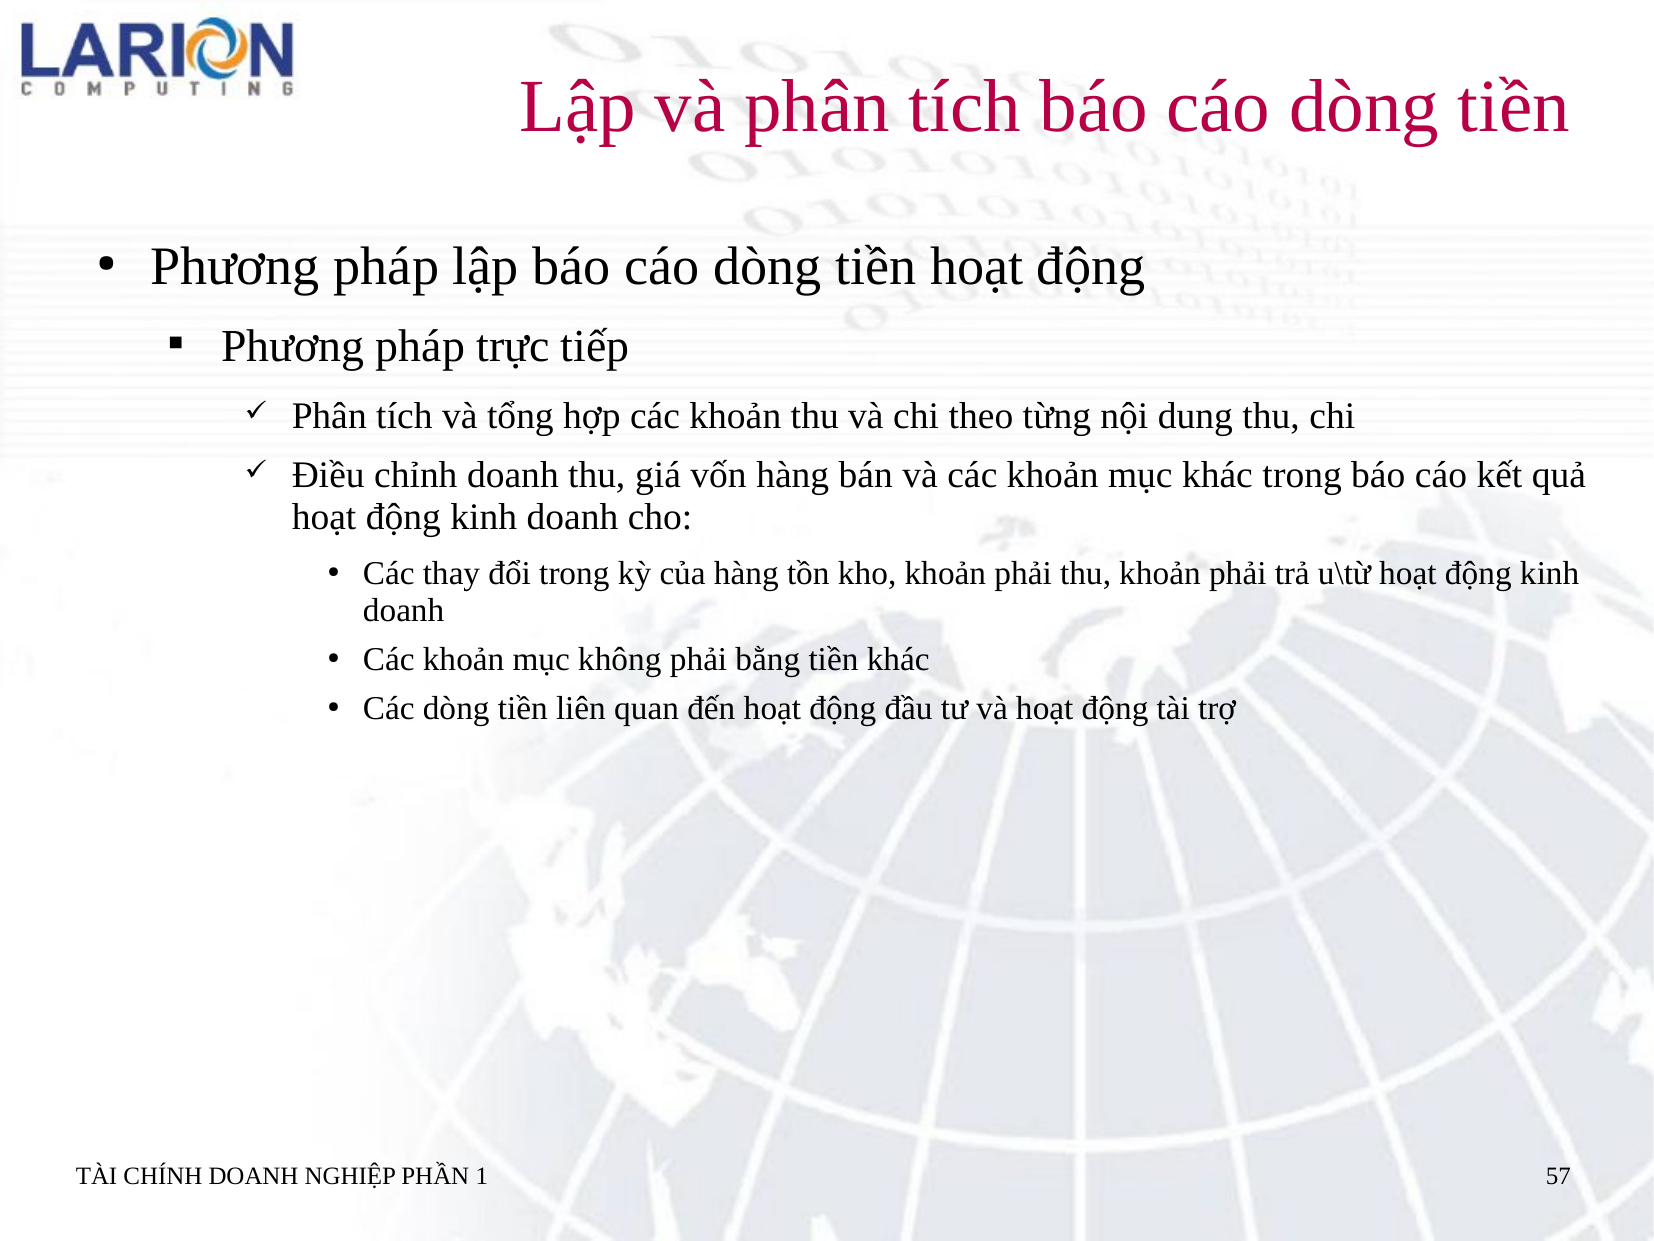

# Lập và phân tích báo cáo dòng tiền
Phương pháp lập báo cáo dòng tiền hoạt động
Phương pháp trực tiếp
Phân tích và tổng hợp các khoản thu và chi theo từng nội dung thu, chi
Điều chỉnh doanh thu, giá vốn hàng bán và các khoản mục khác trong báo cáo kết quả hoạt động kinh doanh cho:
Các thay đổi trong kỳ của hàng tồn kho, khoản phải thu, khoản phải trả u\từ hoạt động kinh doanh
Các khoản mục không phải bằng tiền khác
Các dòng tiền liên quan đến hoạt động đầu tư và hoạt động tài trợ
TÀI CHÍNH DOANH NGHIỆP PHẦN 1
57